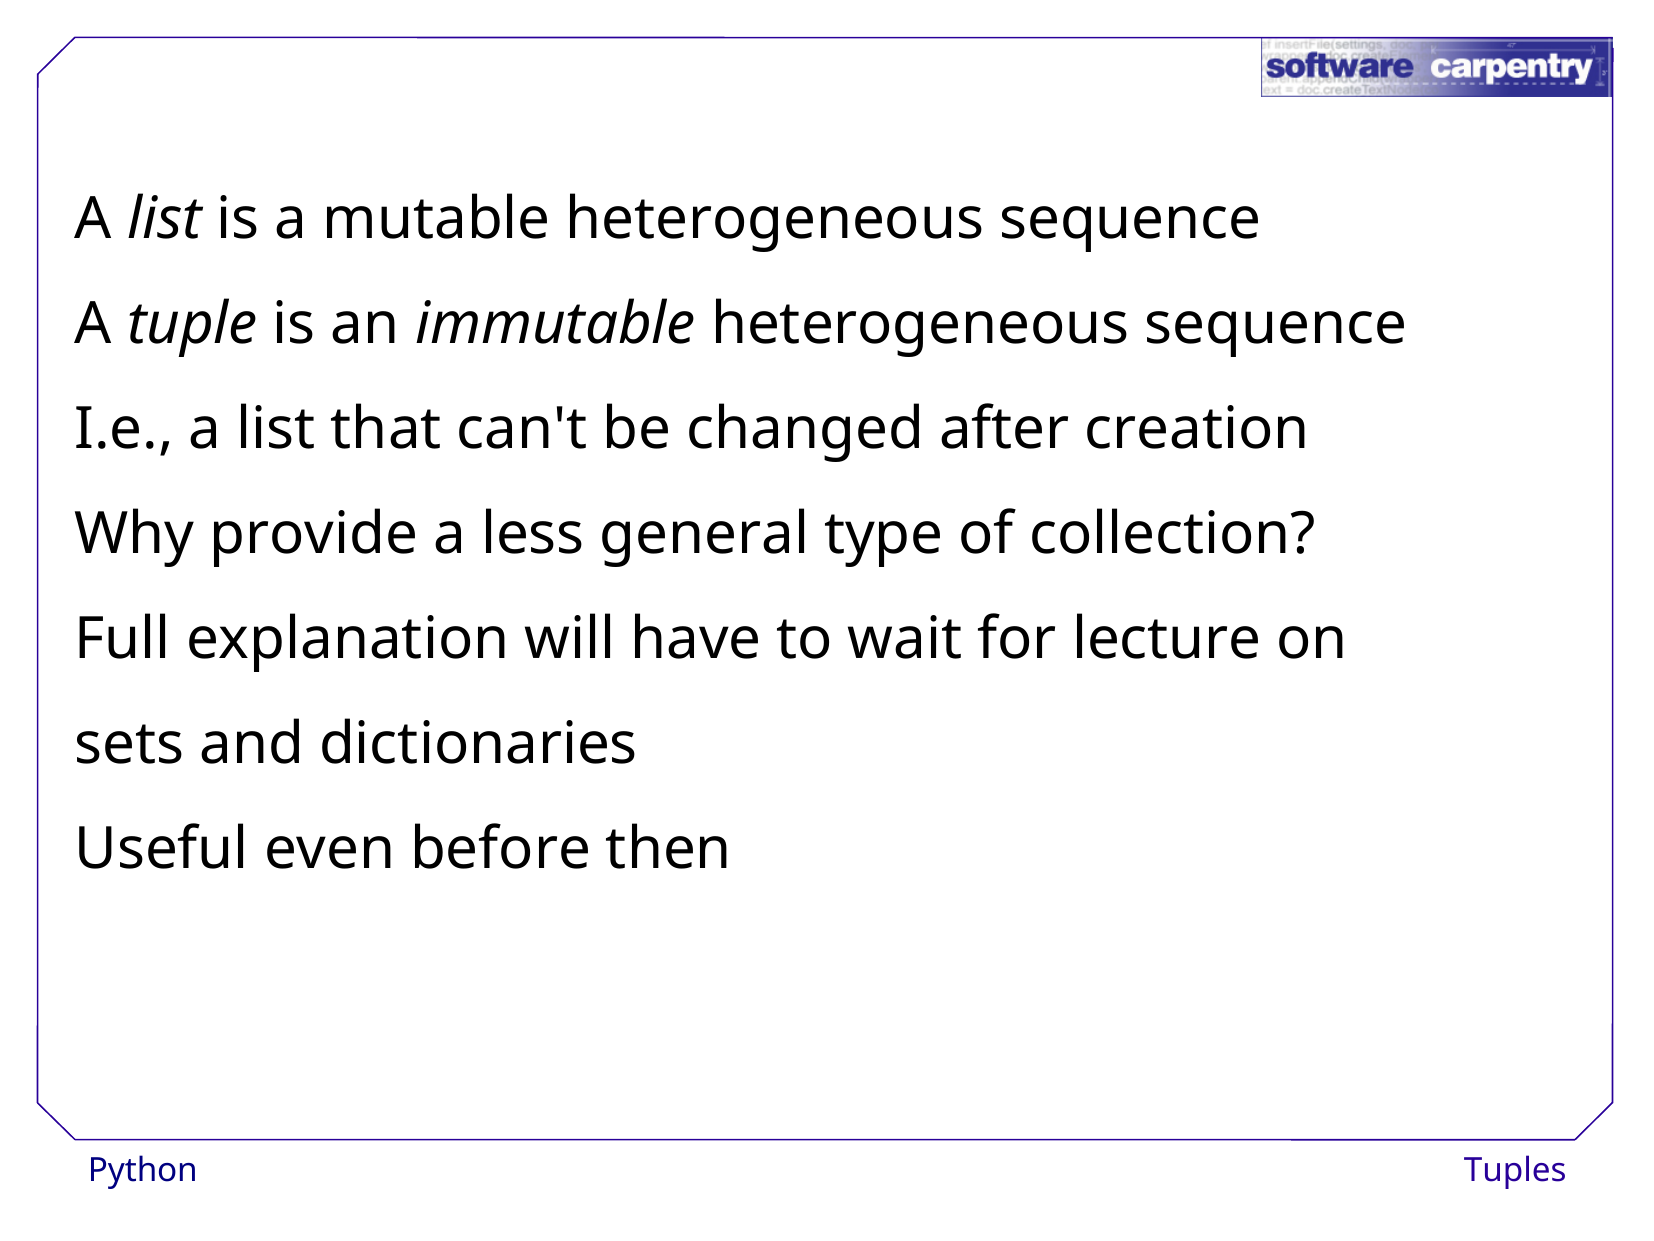

A list is a mutable heterogeneous sequence
A tuple is an immutable heterogeneous sequence
I.e., a list that can't be changed after creation
Why provide a less general type of collection?
Full explanation will have to wait for lecture on
sets and dictionaries
Useful even before then